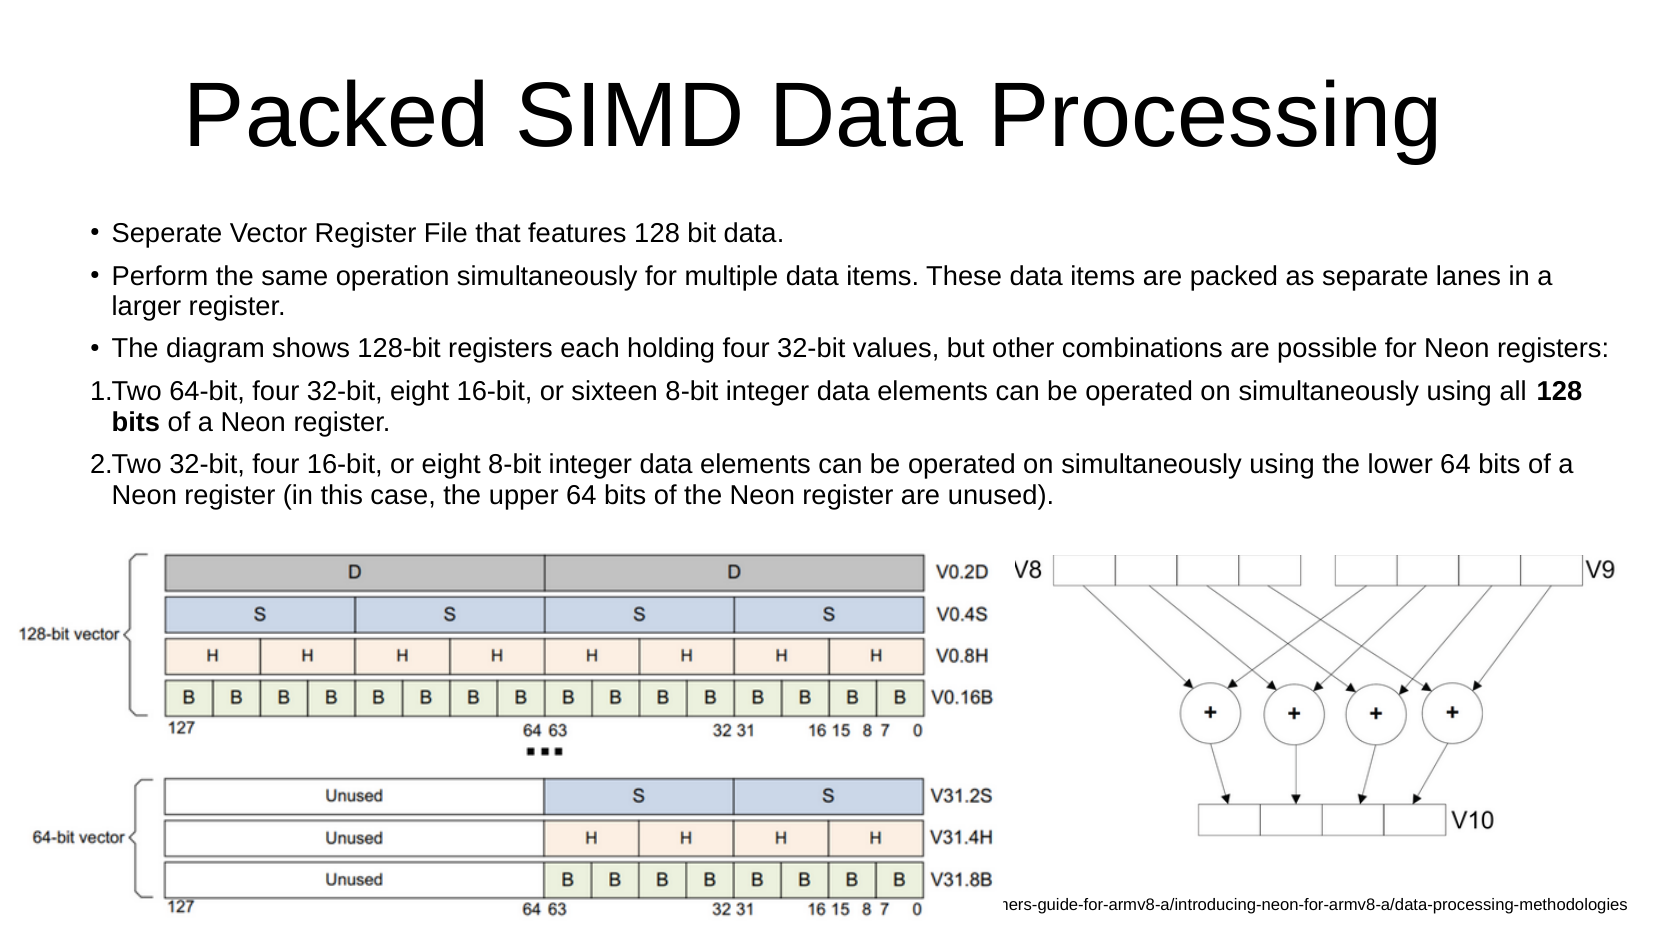

# Packed SIMD Data Processing
Seperate Vector Register File that features 128 bit data.
Perform the same operation simultaneously for multiple data items. These data items are packed as separate lanes in a larger register.
The diagram shows 128-bit registers each holding four 32-bit values, but other combinations are possible for Neon registers:
Two 64-bit, four 32-bit, eight 16-bit, or sixteen 8-bit integer data elements can be operated on simultaneously using all 128 bits of a Neon register.
Two 32-bit, four 16-bit, or eight 8-bit integer data elements can be operated on simultaneously using the lower 64 bits of a Neon register (in this case, the upper 64 bits of the Neon register are unused).
https://developer.arm.com/architectures/instruction-sets/simd-isas/neon/neon-programmers-guide-for-armv8-a/introducing-neon-for-armv8-a/data-processing-methodologies